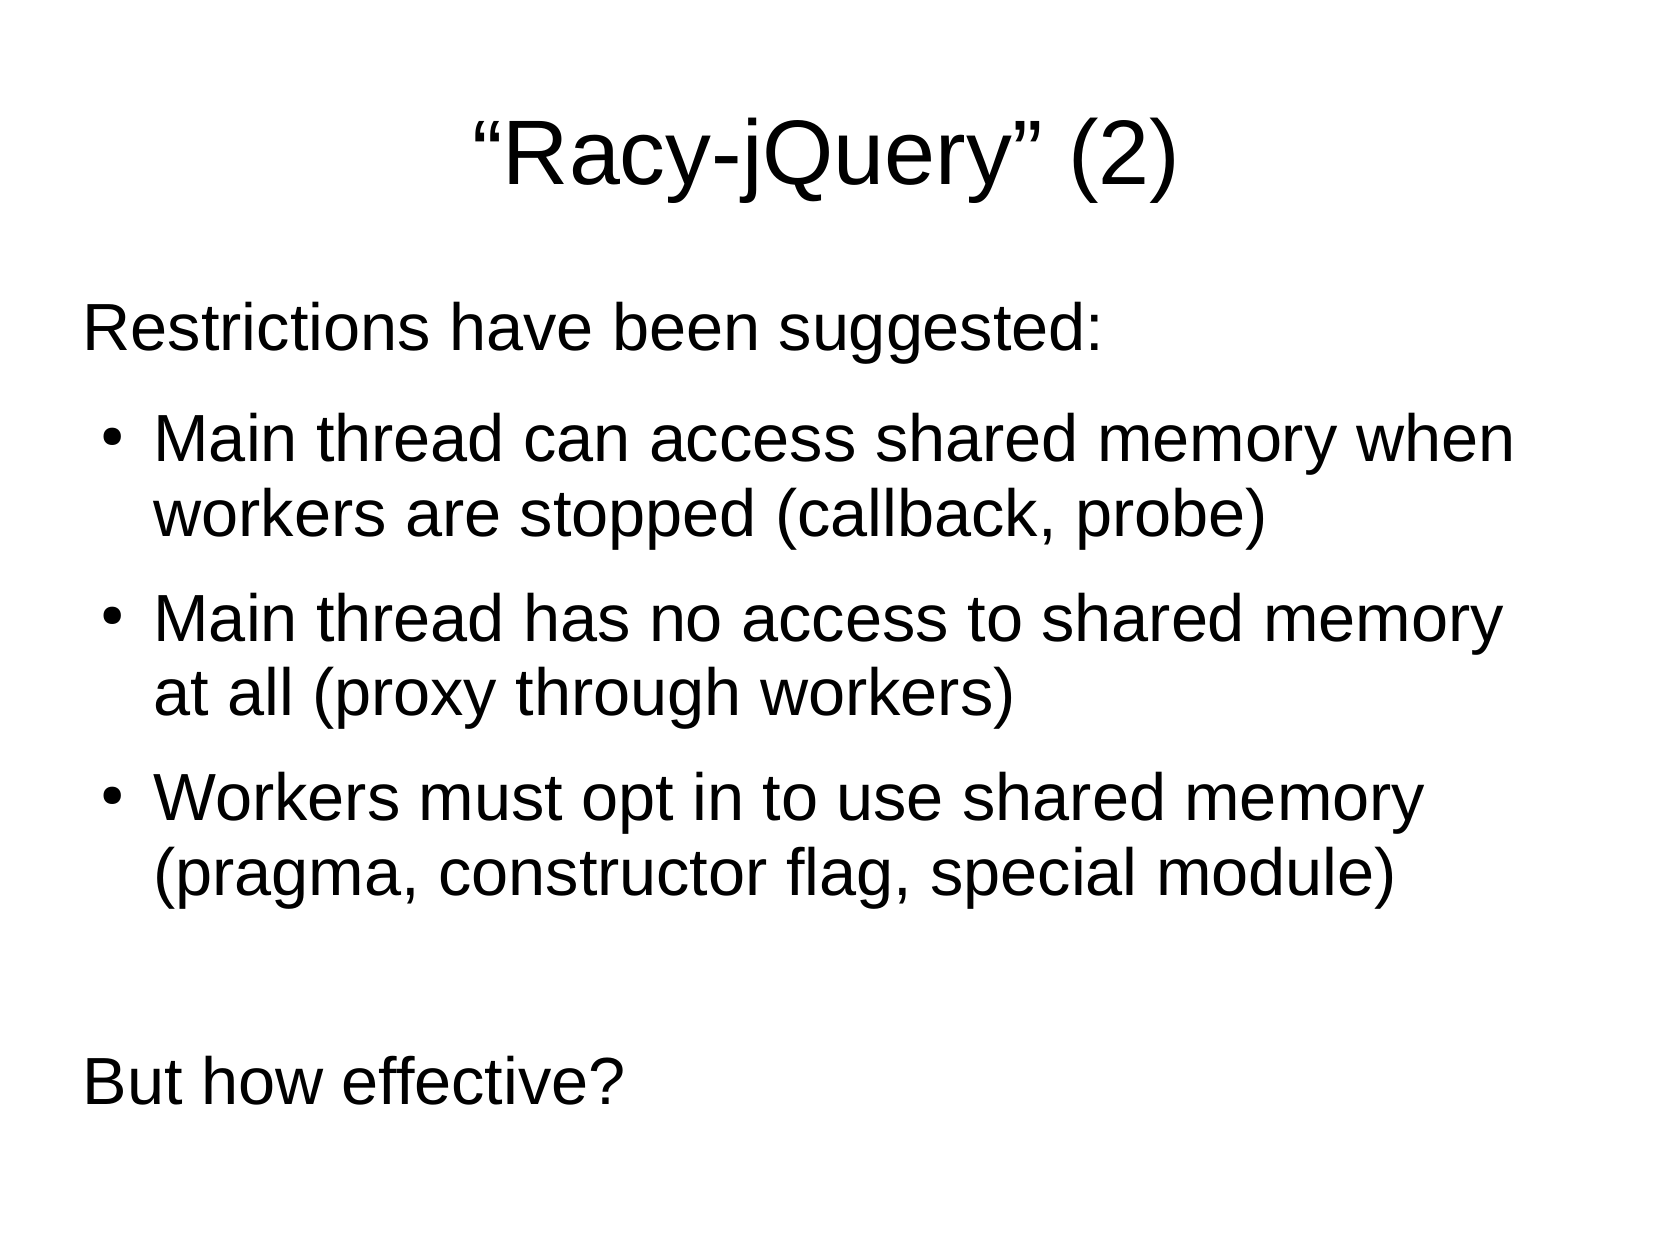

# “Racy-jQuery” (2)
Restrictions have been suggested:
Main thread can access shared memory when workers are stopped (callback, probe)
Main thread has no access to shared memory at all (proxy through workers)
Workers must opt in to use shared memory (pragma, constructor flag, special module)
But how effective?